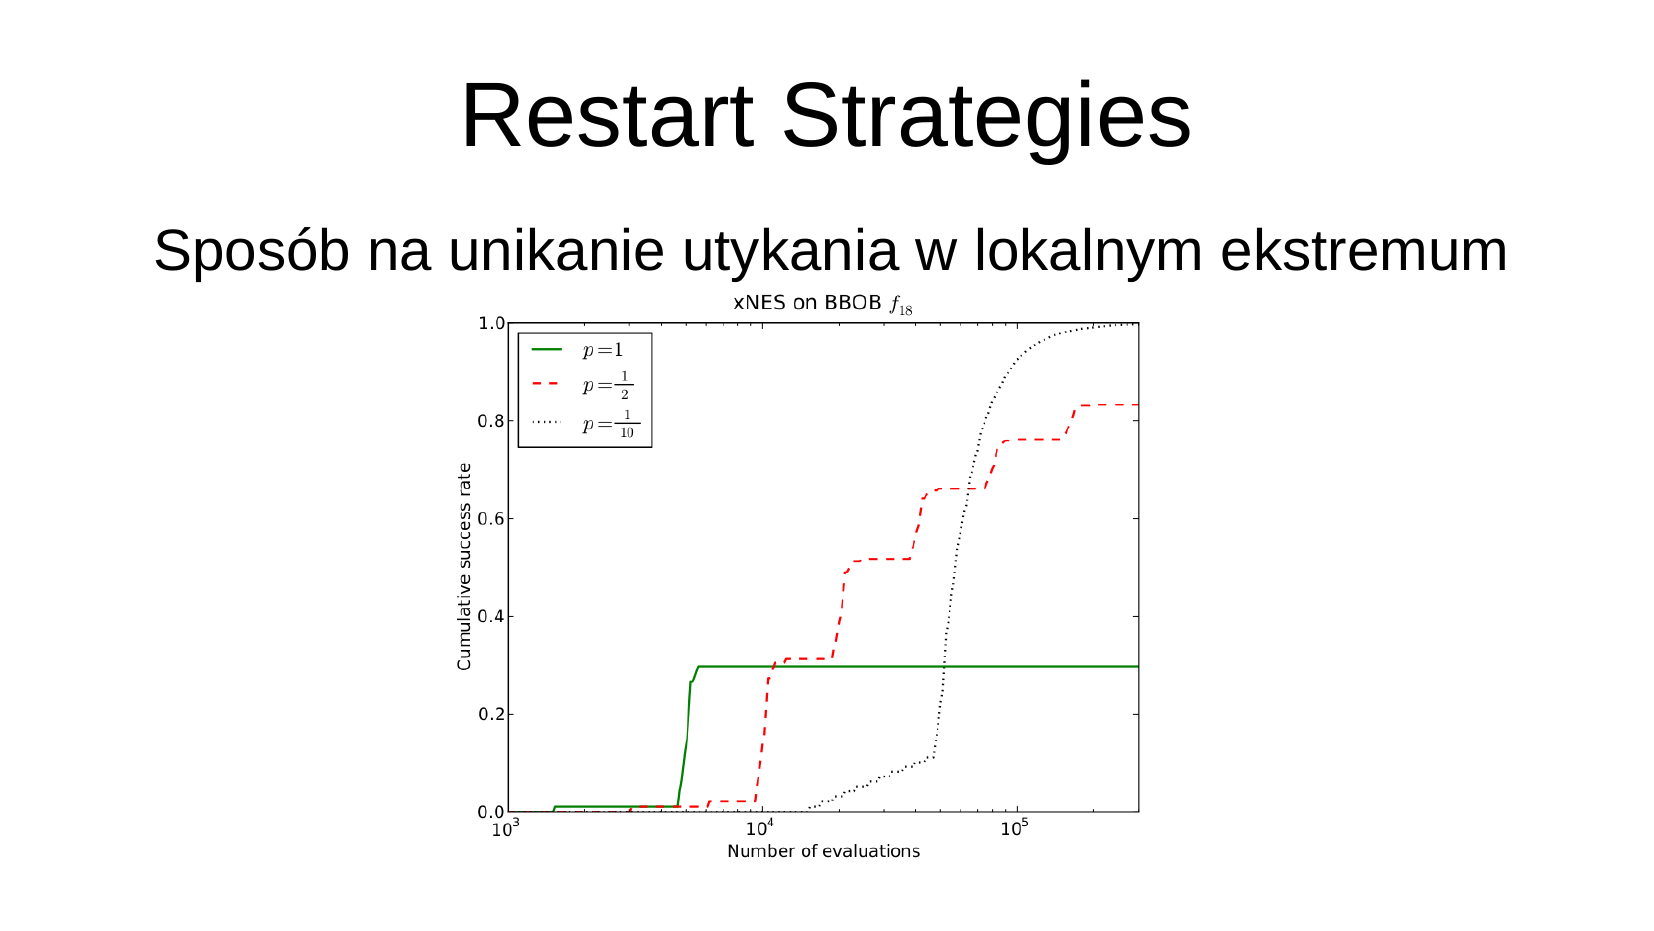

# Restart Strategies
Sposób na unikanie utykania w lokalnym ekstremum